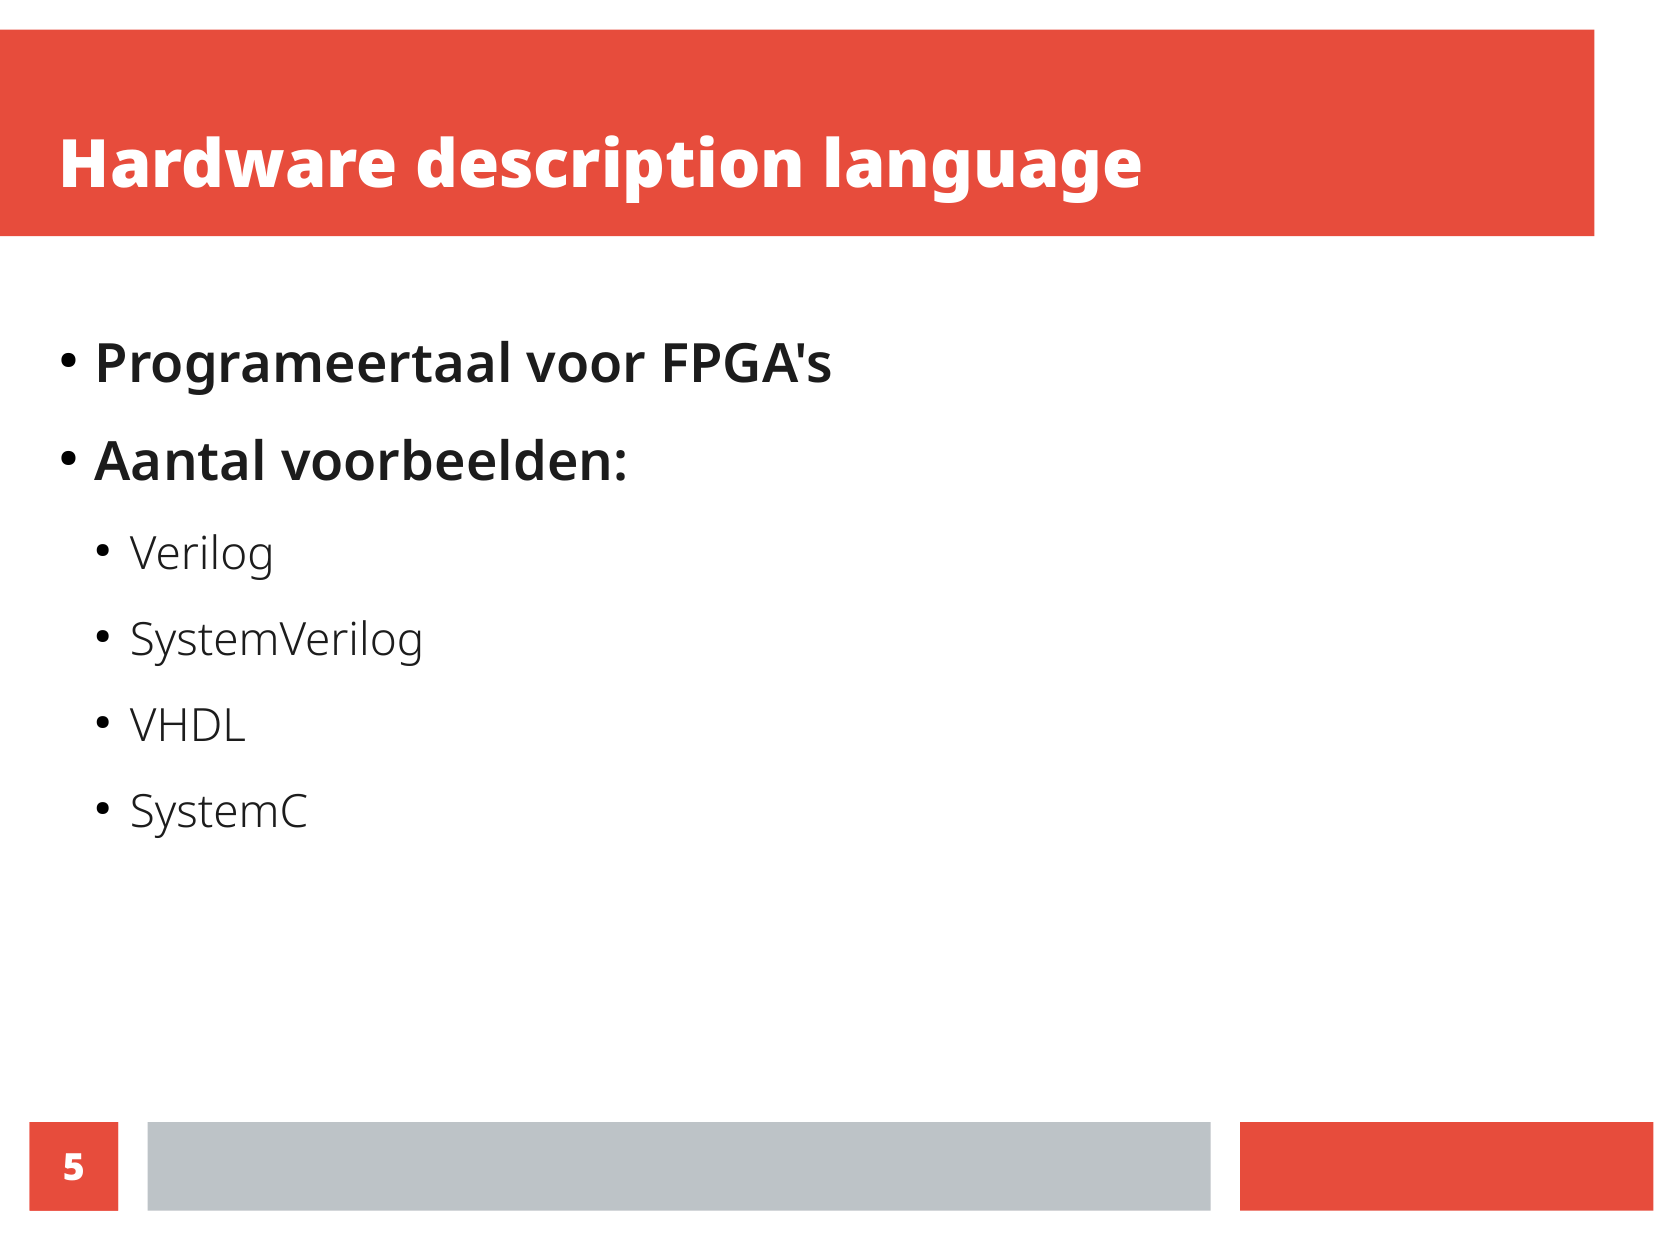

# Hardware description language
Programeertaal voor FPGA's
Aantal voorbeelden:
Verilog
SystemVerilog
VHDL
SystemC
5